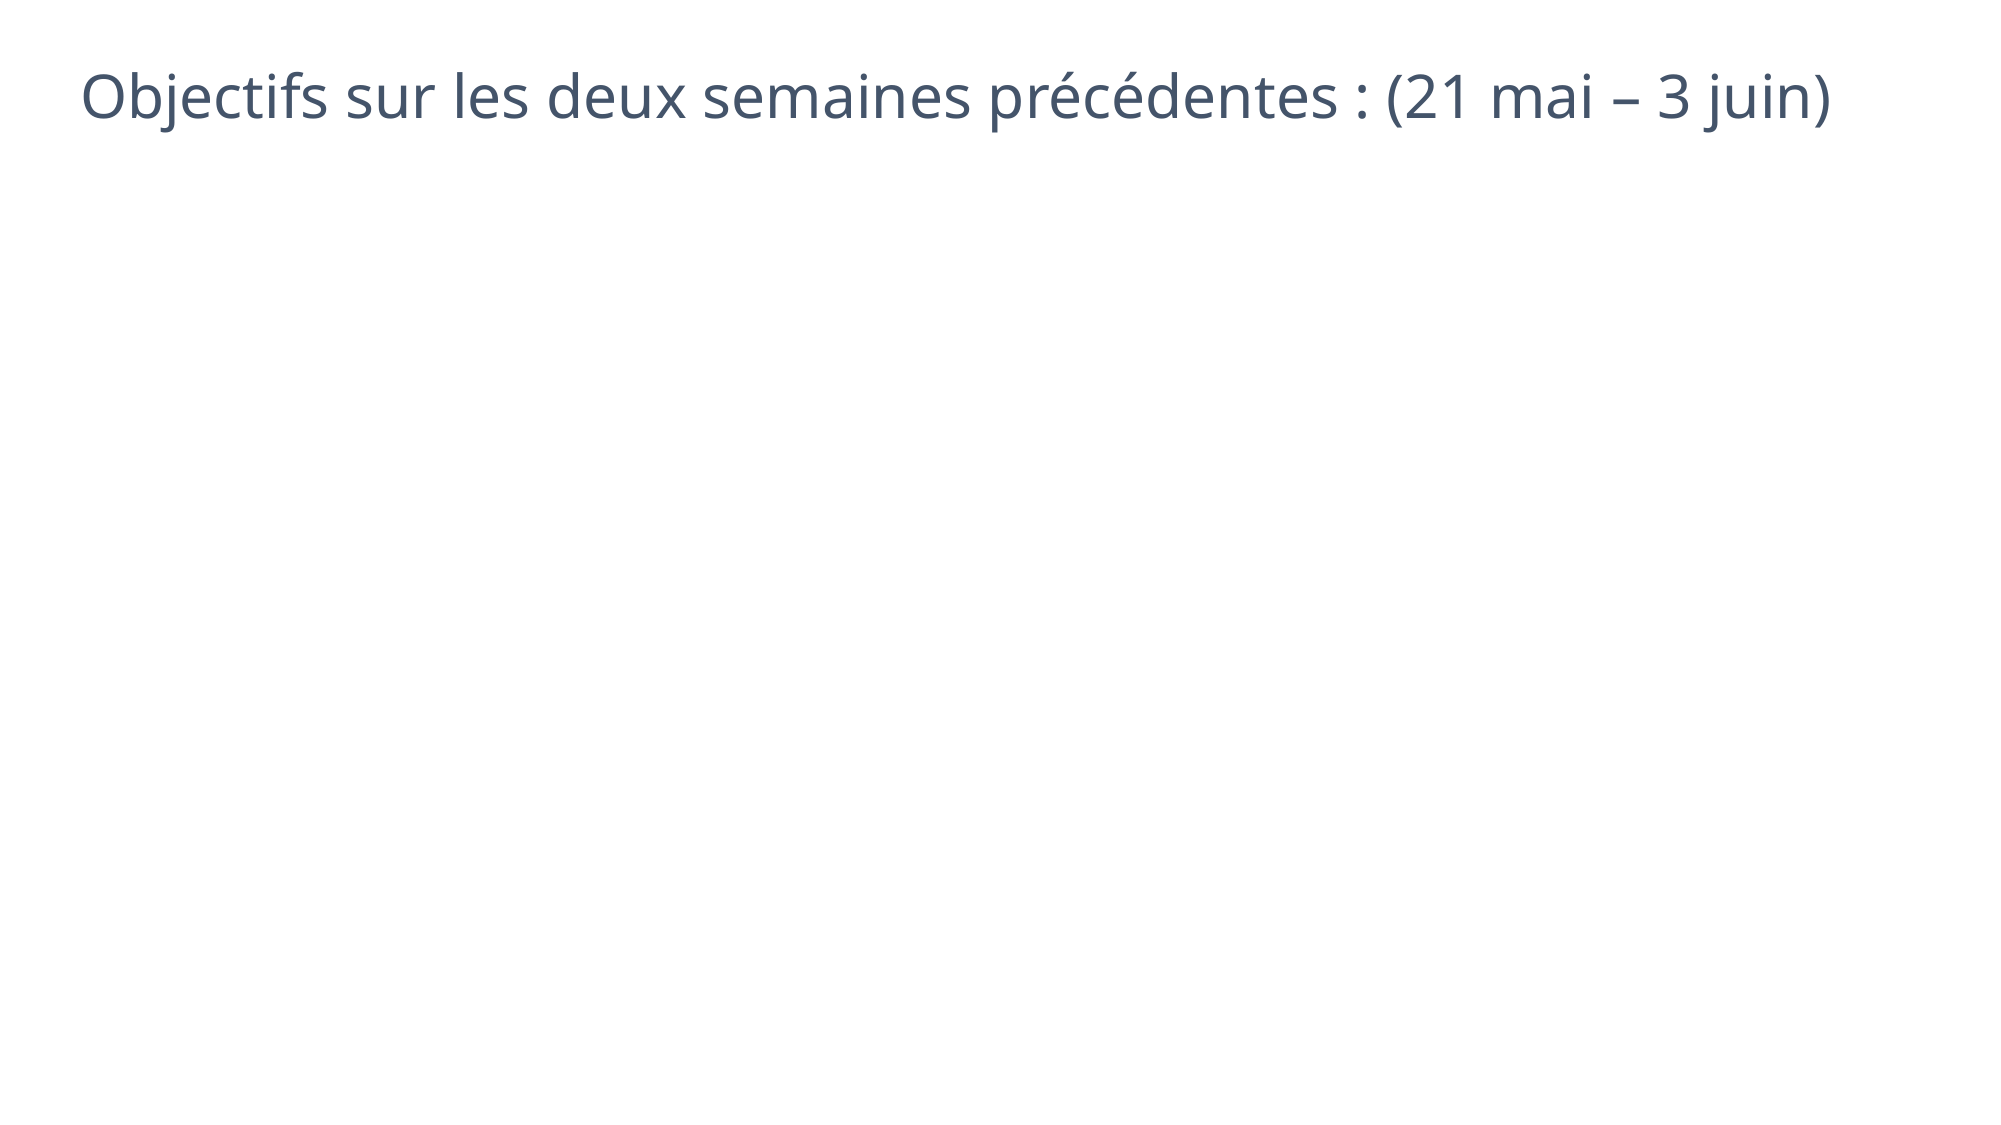

# Objectifs sur les deux semaines précédentes : (21 mai – 3 juin)